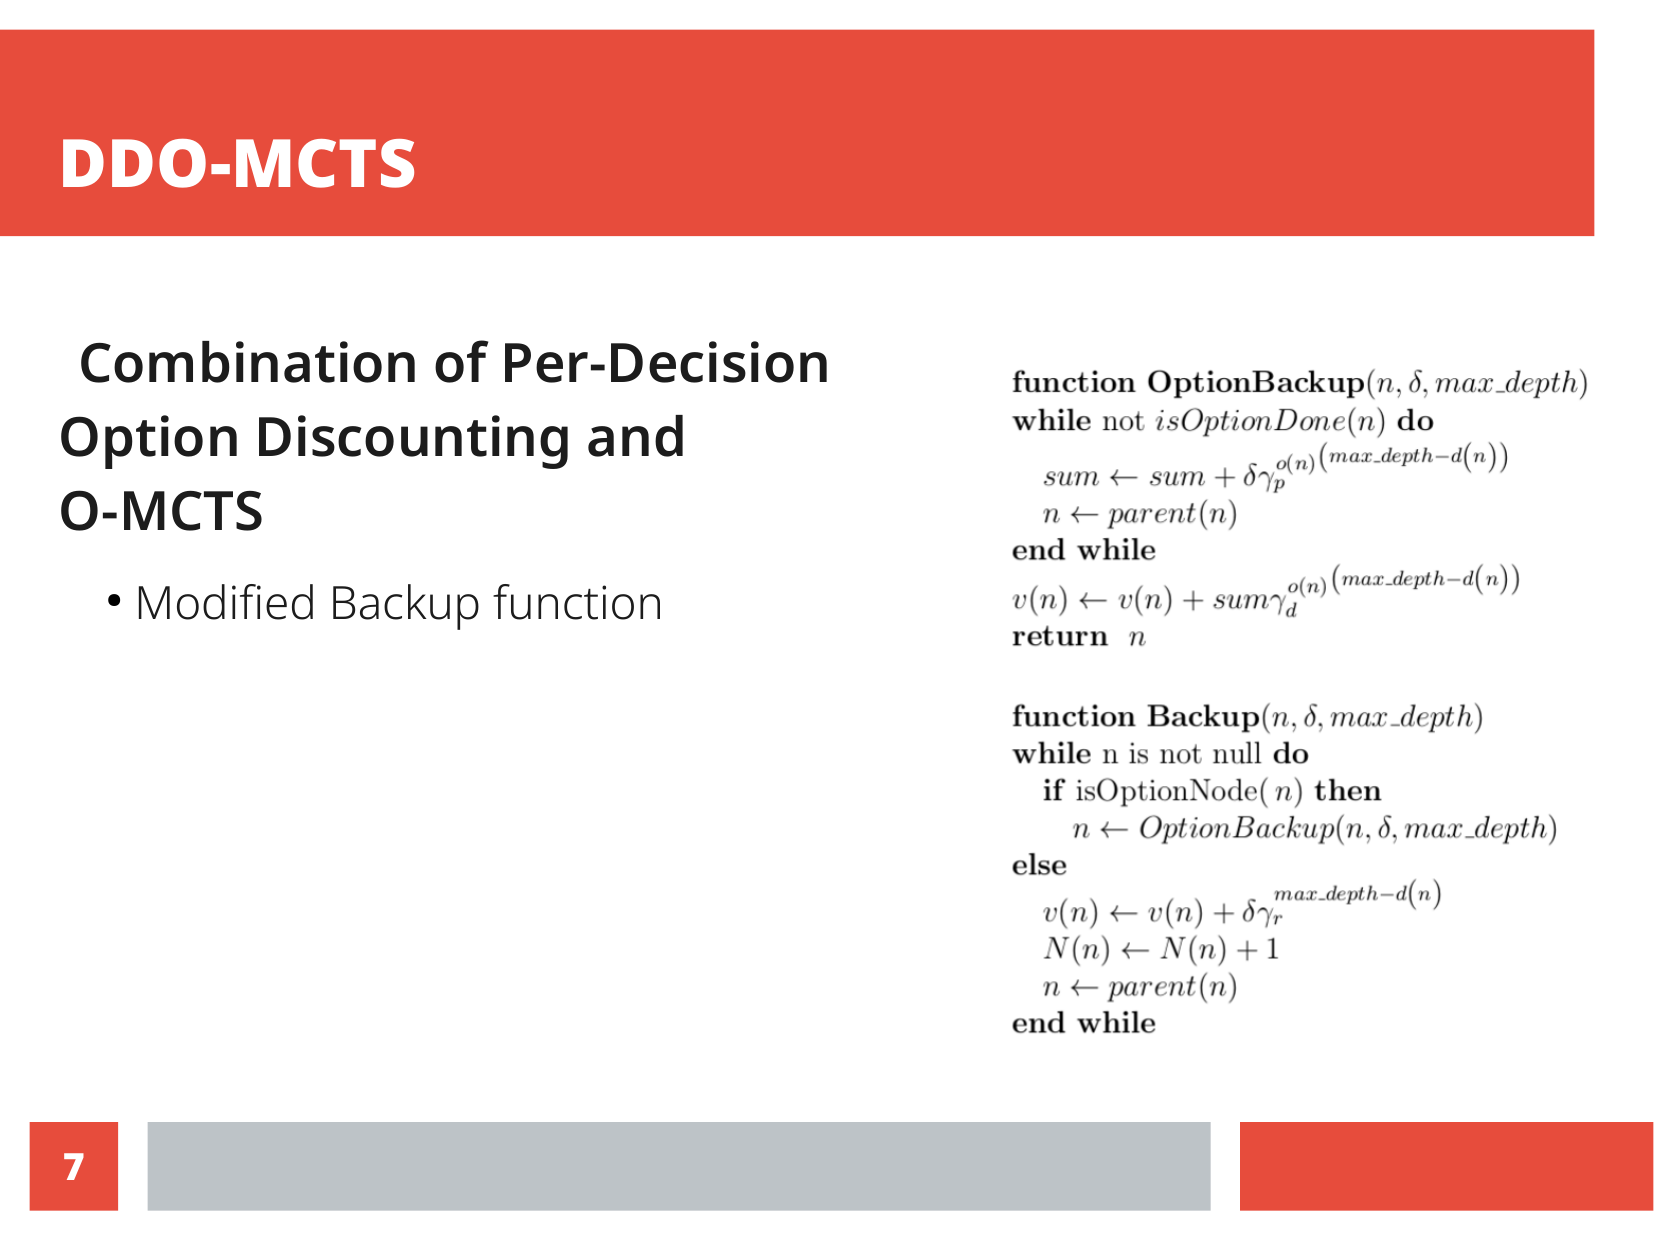

# DDO-MCTS
Combination of Per-Decision Option Discounting and
O-MCTS
 Modified Backup function
7